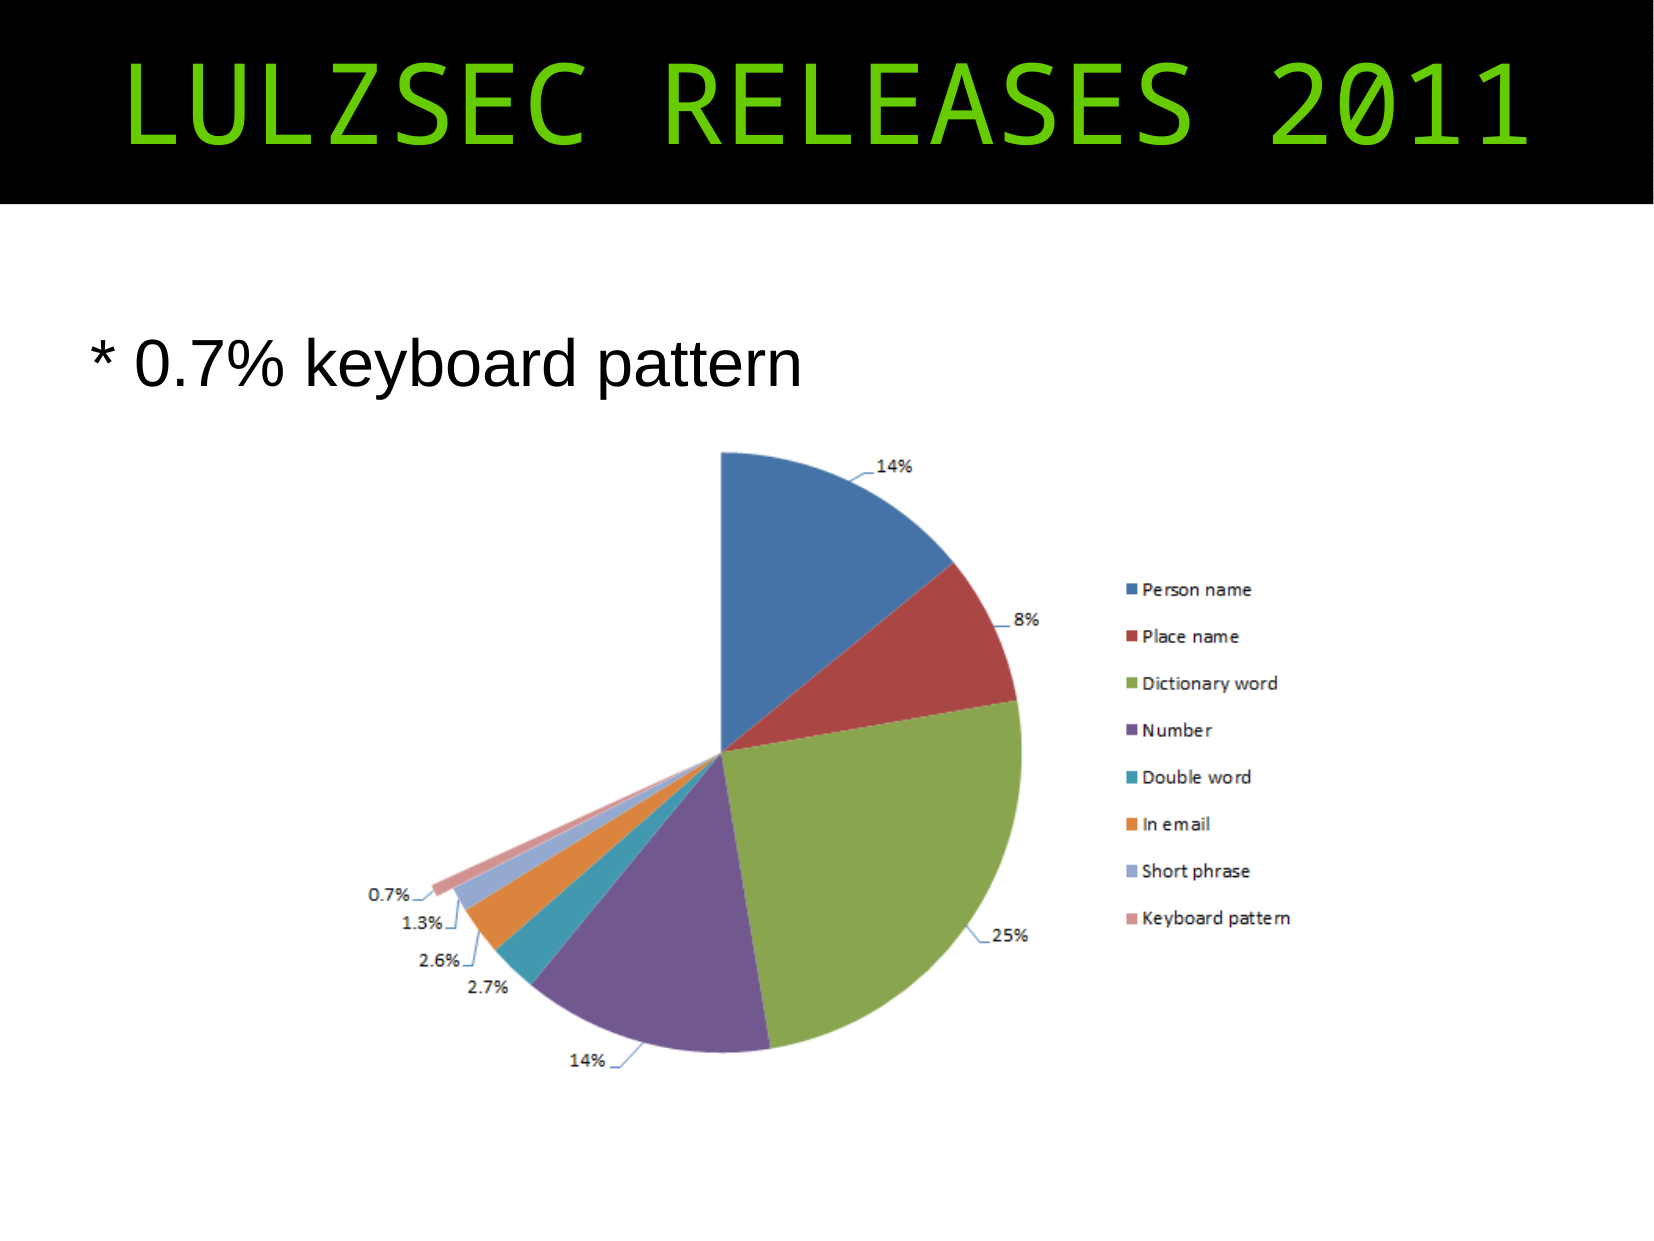

# LULZSEC RELEASES 2011
* 0.7% keyboard pattern